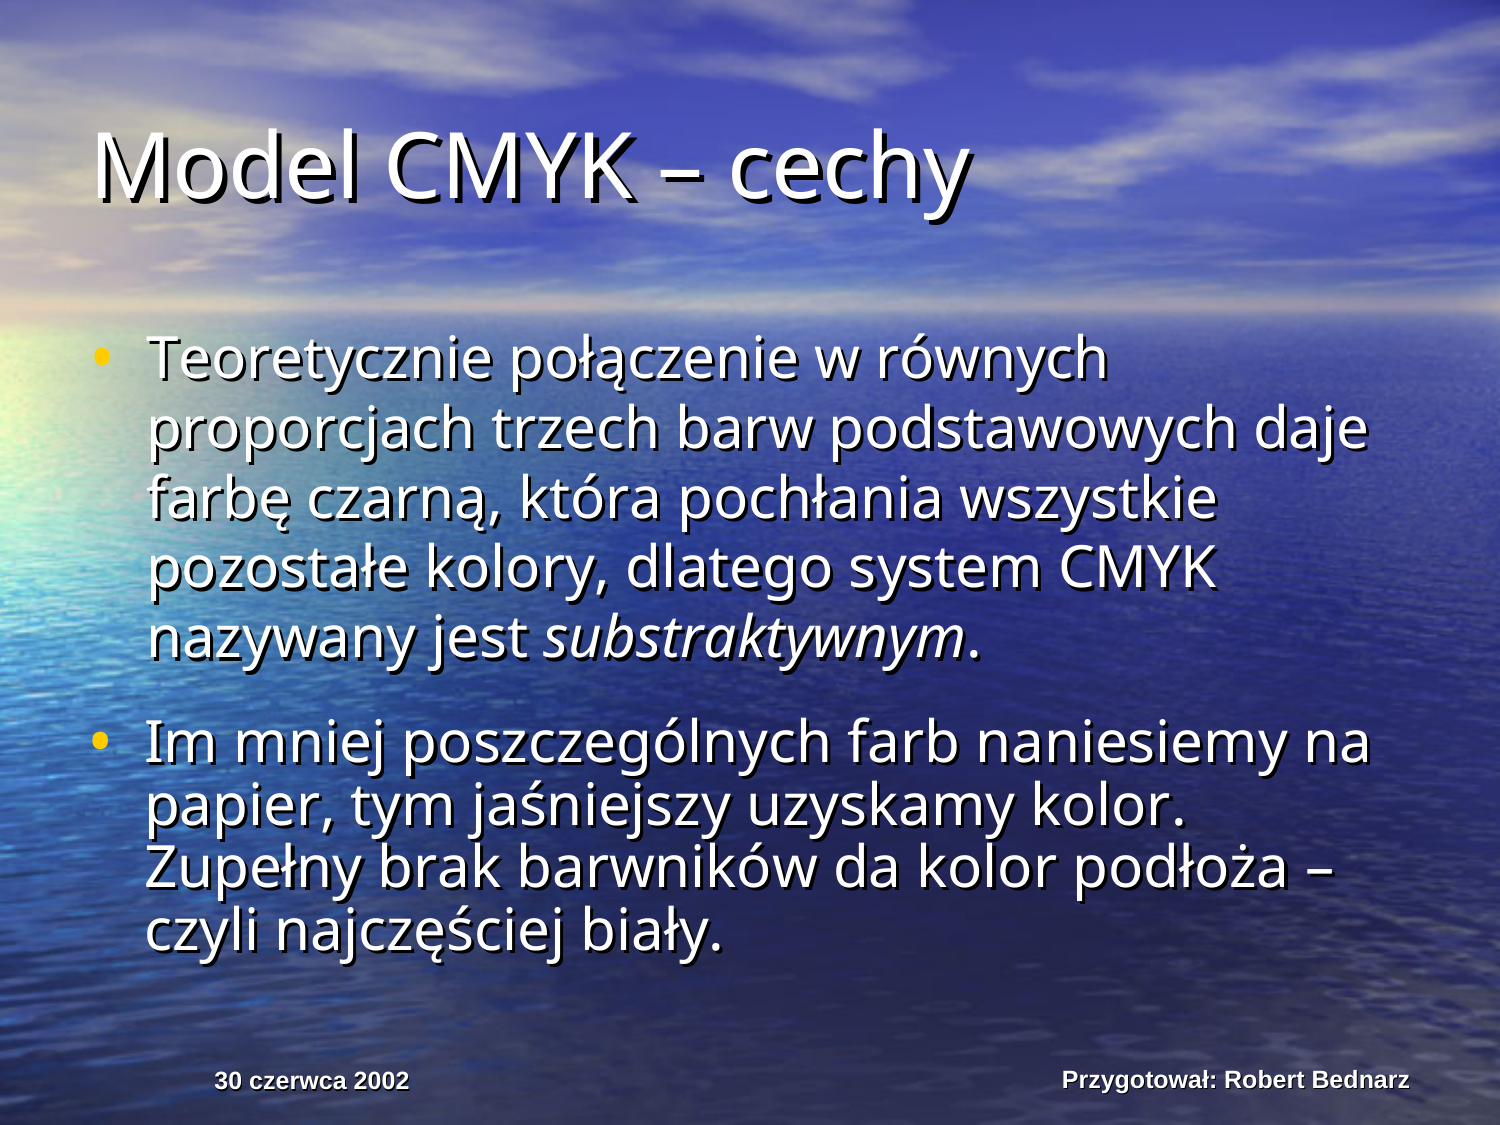

# Model CMYK – cechy
Teoretycznie połączenie w równych proporcjach trzech barw podstawowych daje farbę czarną, która pochłania wszystkie pozostałe kolory, dlatego system CMYK nazywany jest substraktywnym.
Im mniej poszczególnych farb naniesiemy na papier, tym jaśniejszy uzyskamy kolor. Zupełny brak barwników da kolor podłoża – czyli najczęściej biały.